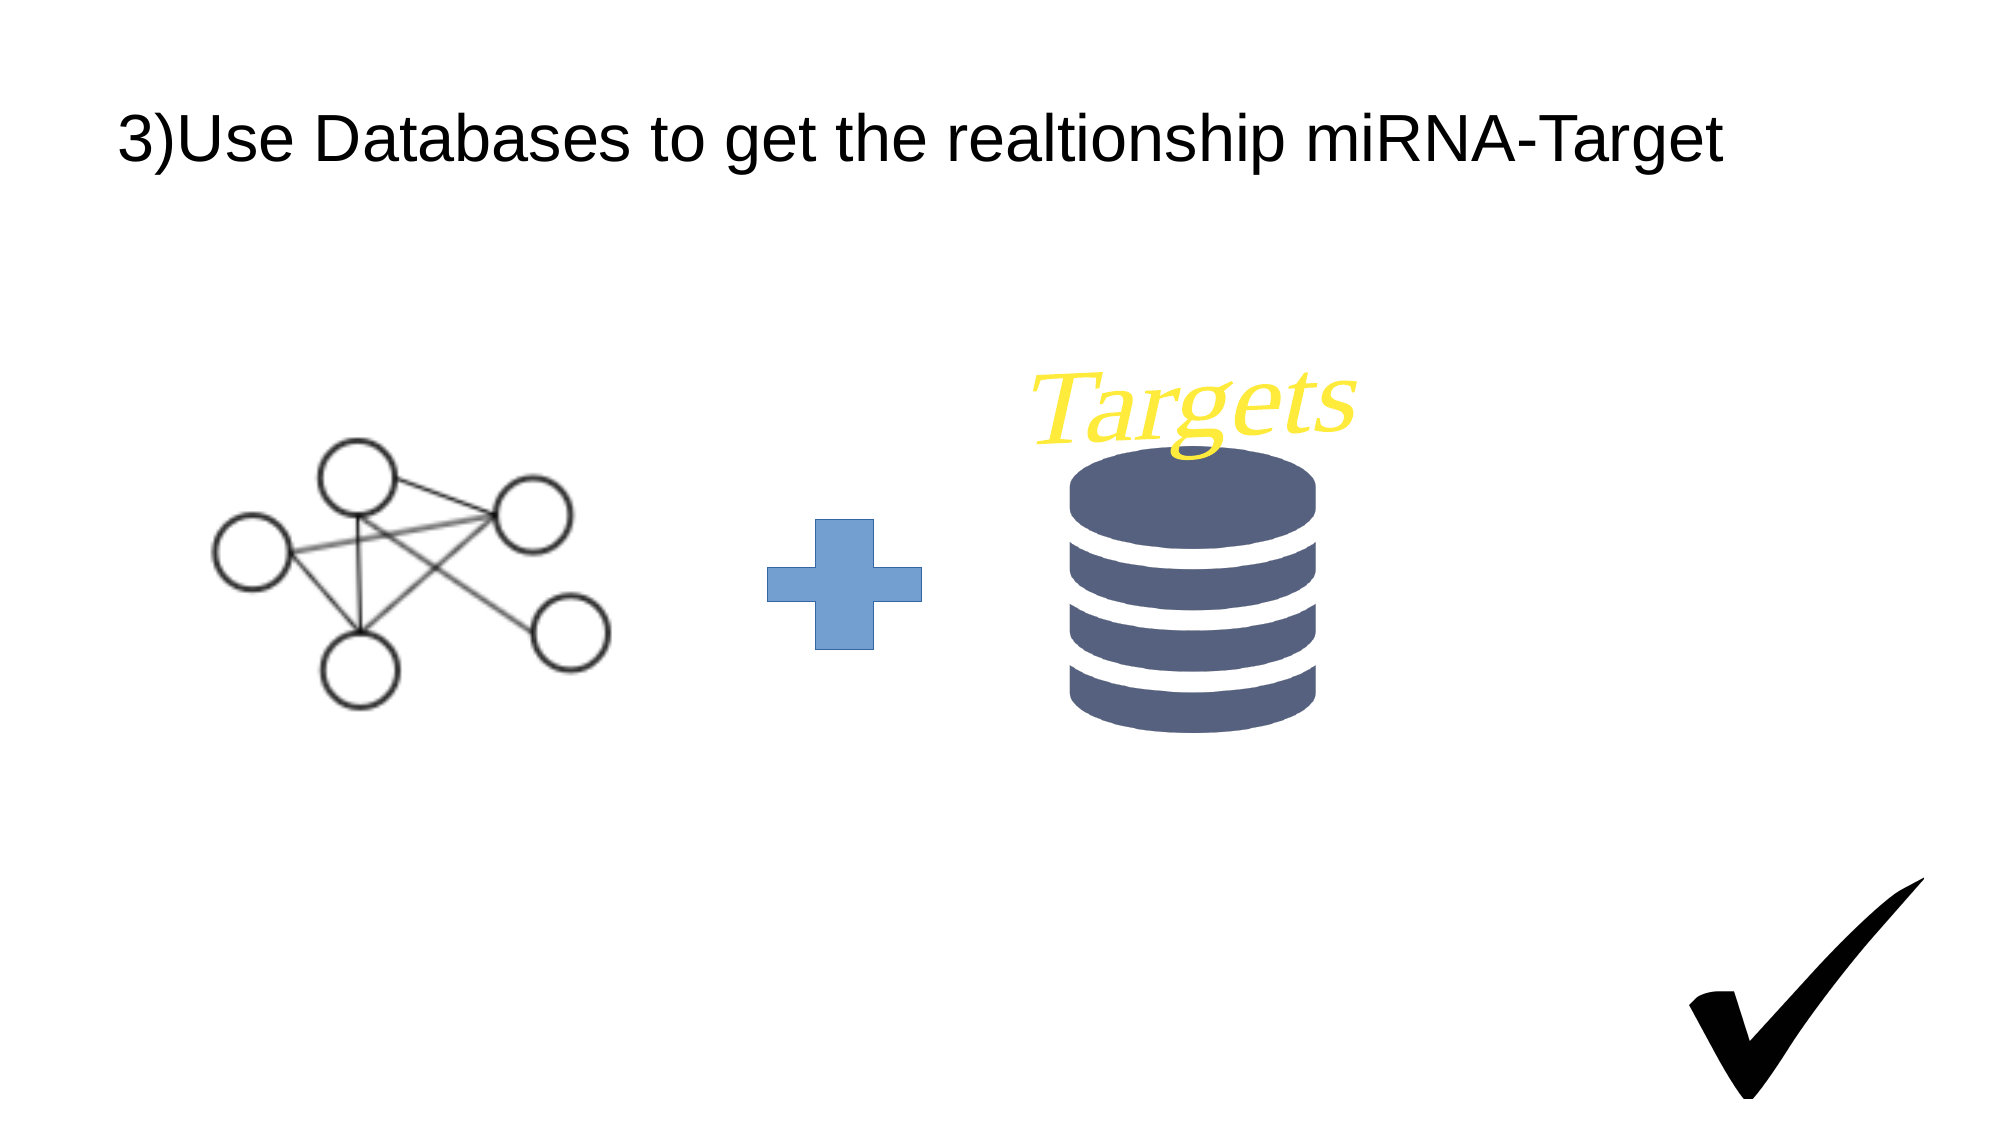

# Use Databases to get the realtionship miRNA-Target
Targets